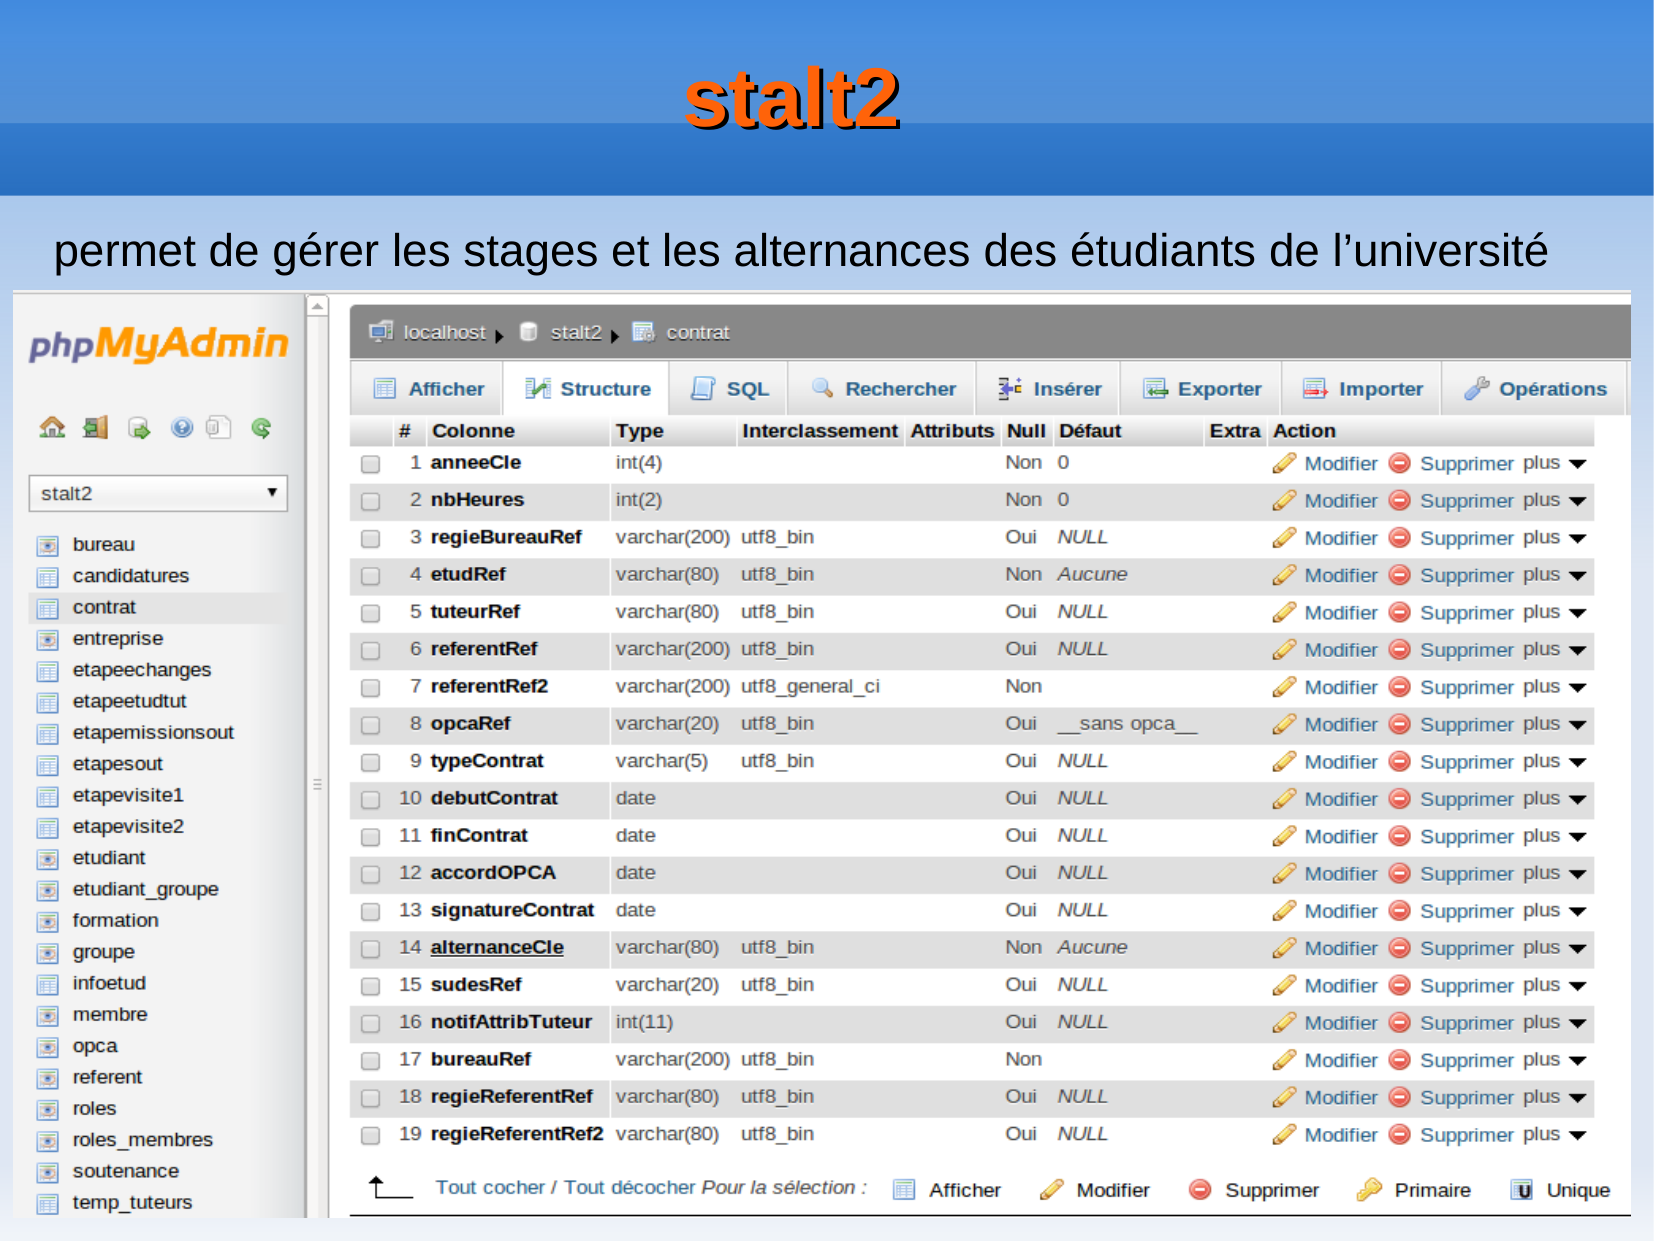

stalt2
# permet de gérer les stages et les alternances des étudiants de l’université
11